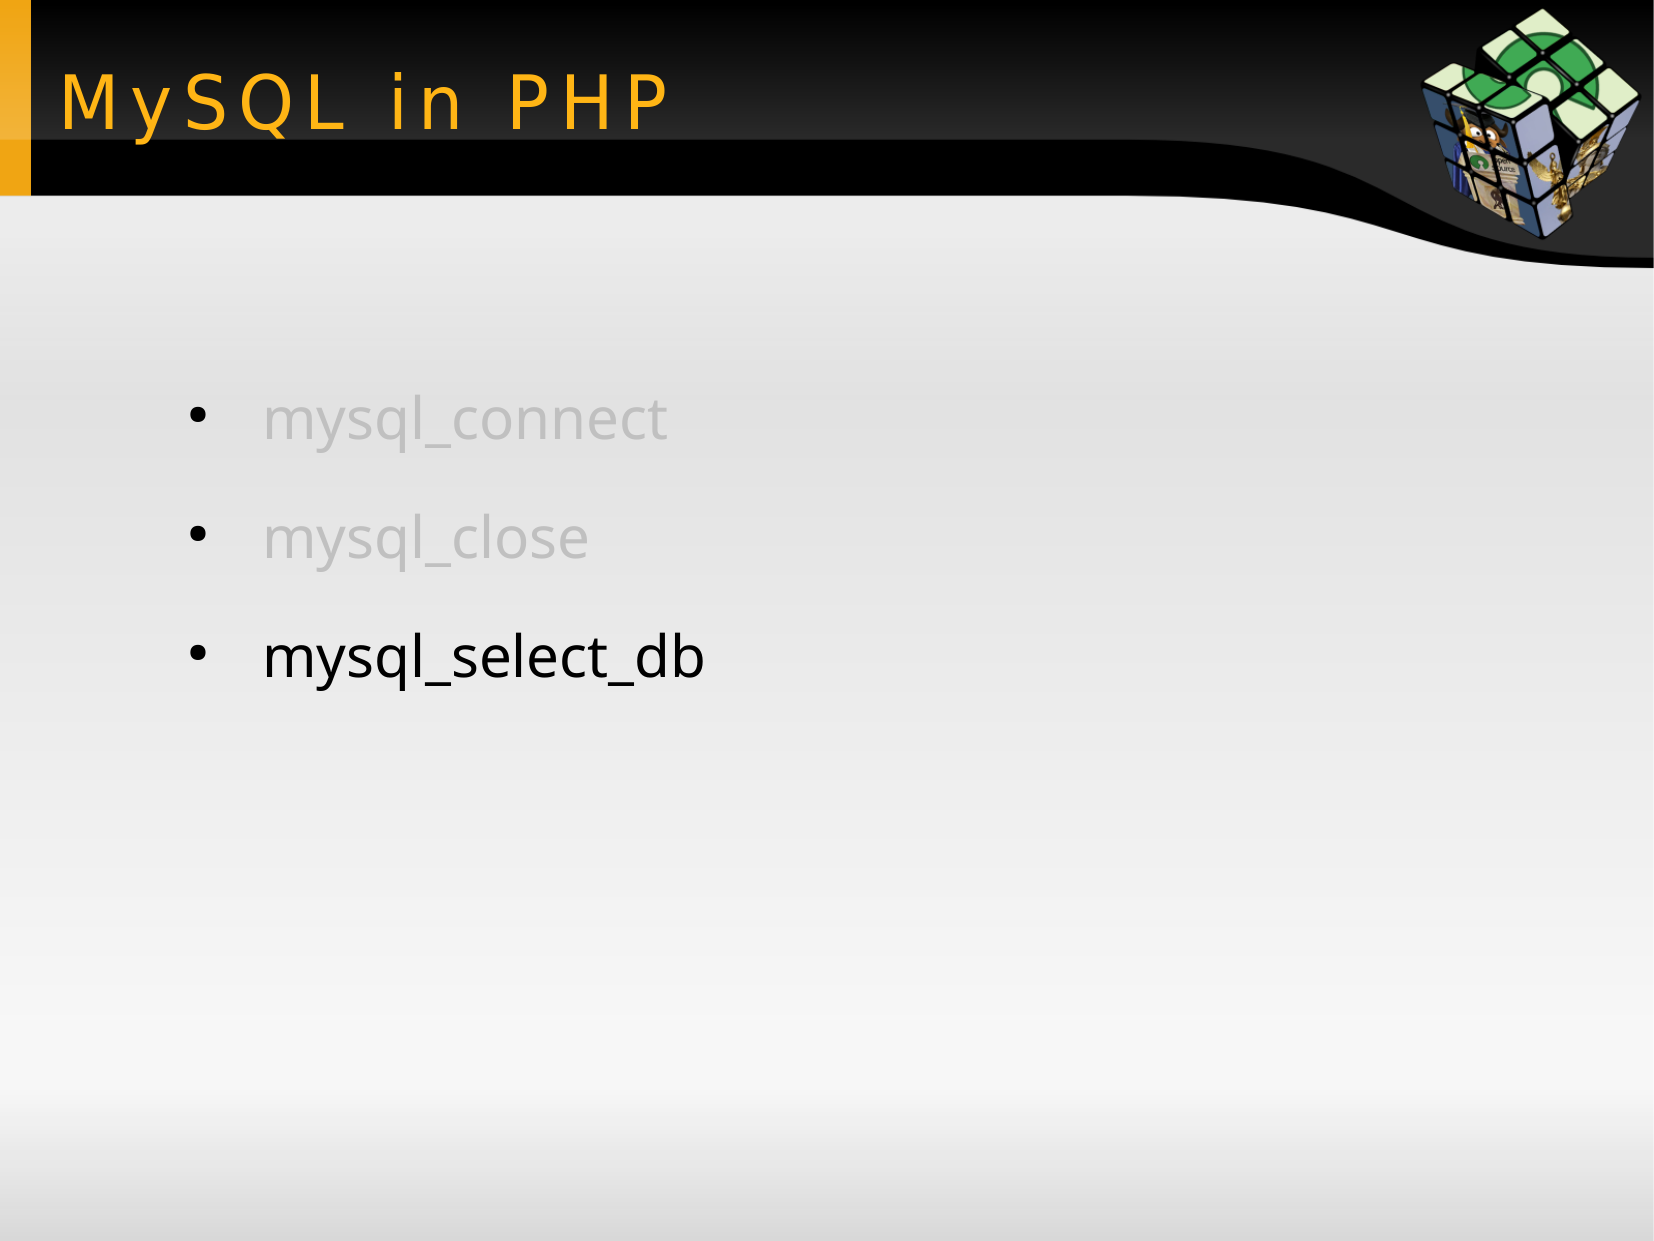

# MySQL in PHP
mysql_connect
mysql_close
mysql_select_db